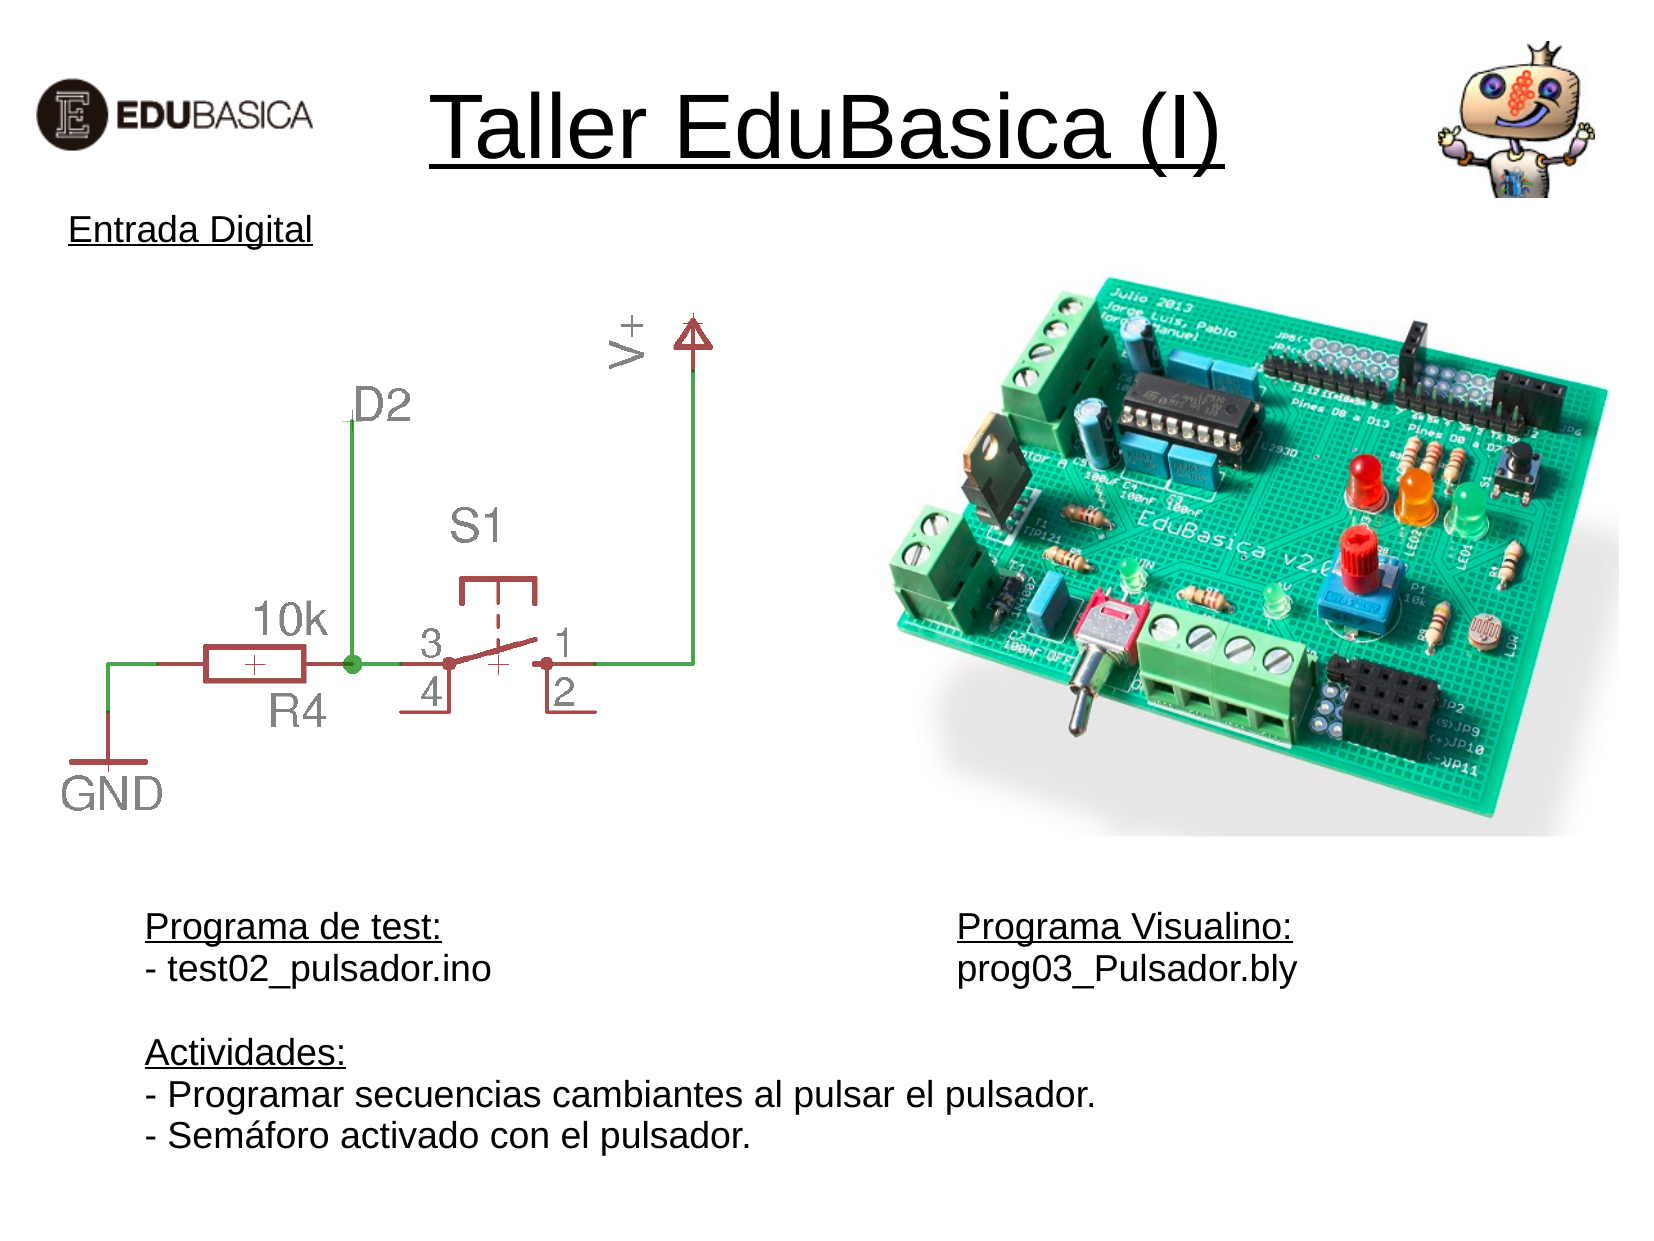

# Taller EduBasica (I)
Entrada Digital
Programa de test:							Programa Visualino:
- test02_pulsador.ino							prog03_Pulsador.bly
Actividades:
- Programar secuencias cambiantes al pulsar el pulsador.
- Semáforo activado con el pulsador.